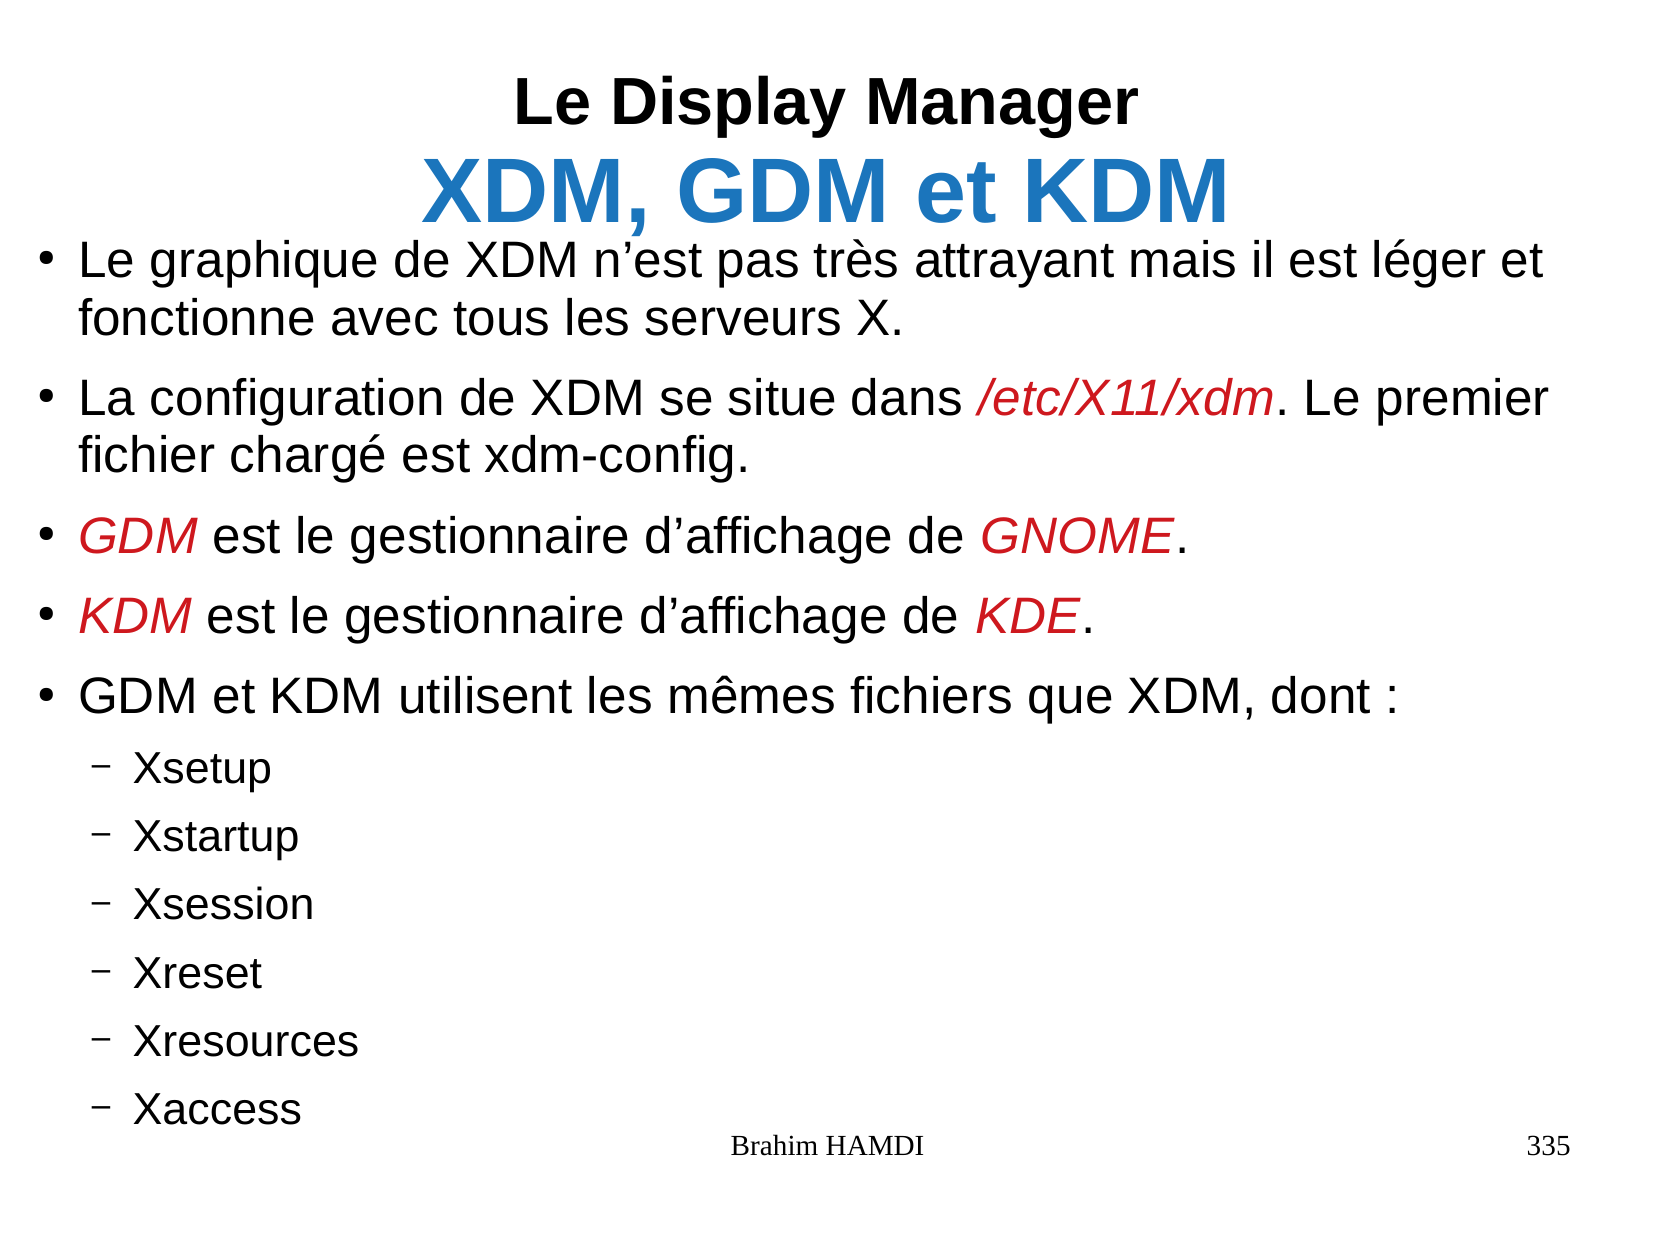

# Le Display Manager XDM, GDM et KDM
Le graphique de XDM n’est pas très attrayant mais il est léger et fonctionne avec tous les serveurs X.
La configuration de XDM se situe dans /etc/X11/xdm. Le premier fichier chargé est xdm-config.
GDM est le gestionnaire d’affichage de GNOME.
KDM est le gestionnaire d’affichage de KDE.
GDM et KDM utilisent les mêmes fichiers que XDM, dont :
Xsetup
Xstartup
Xsession
Xreset
Xresources
Xaccess
Brahim HAMDI
335